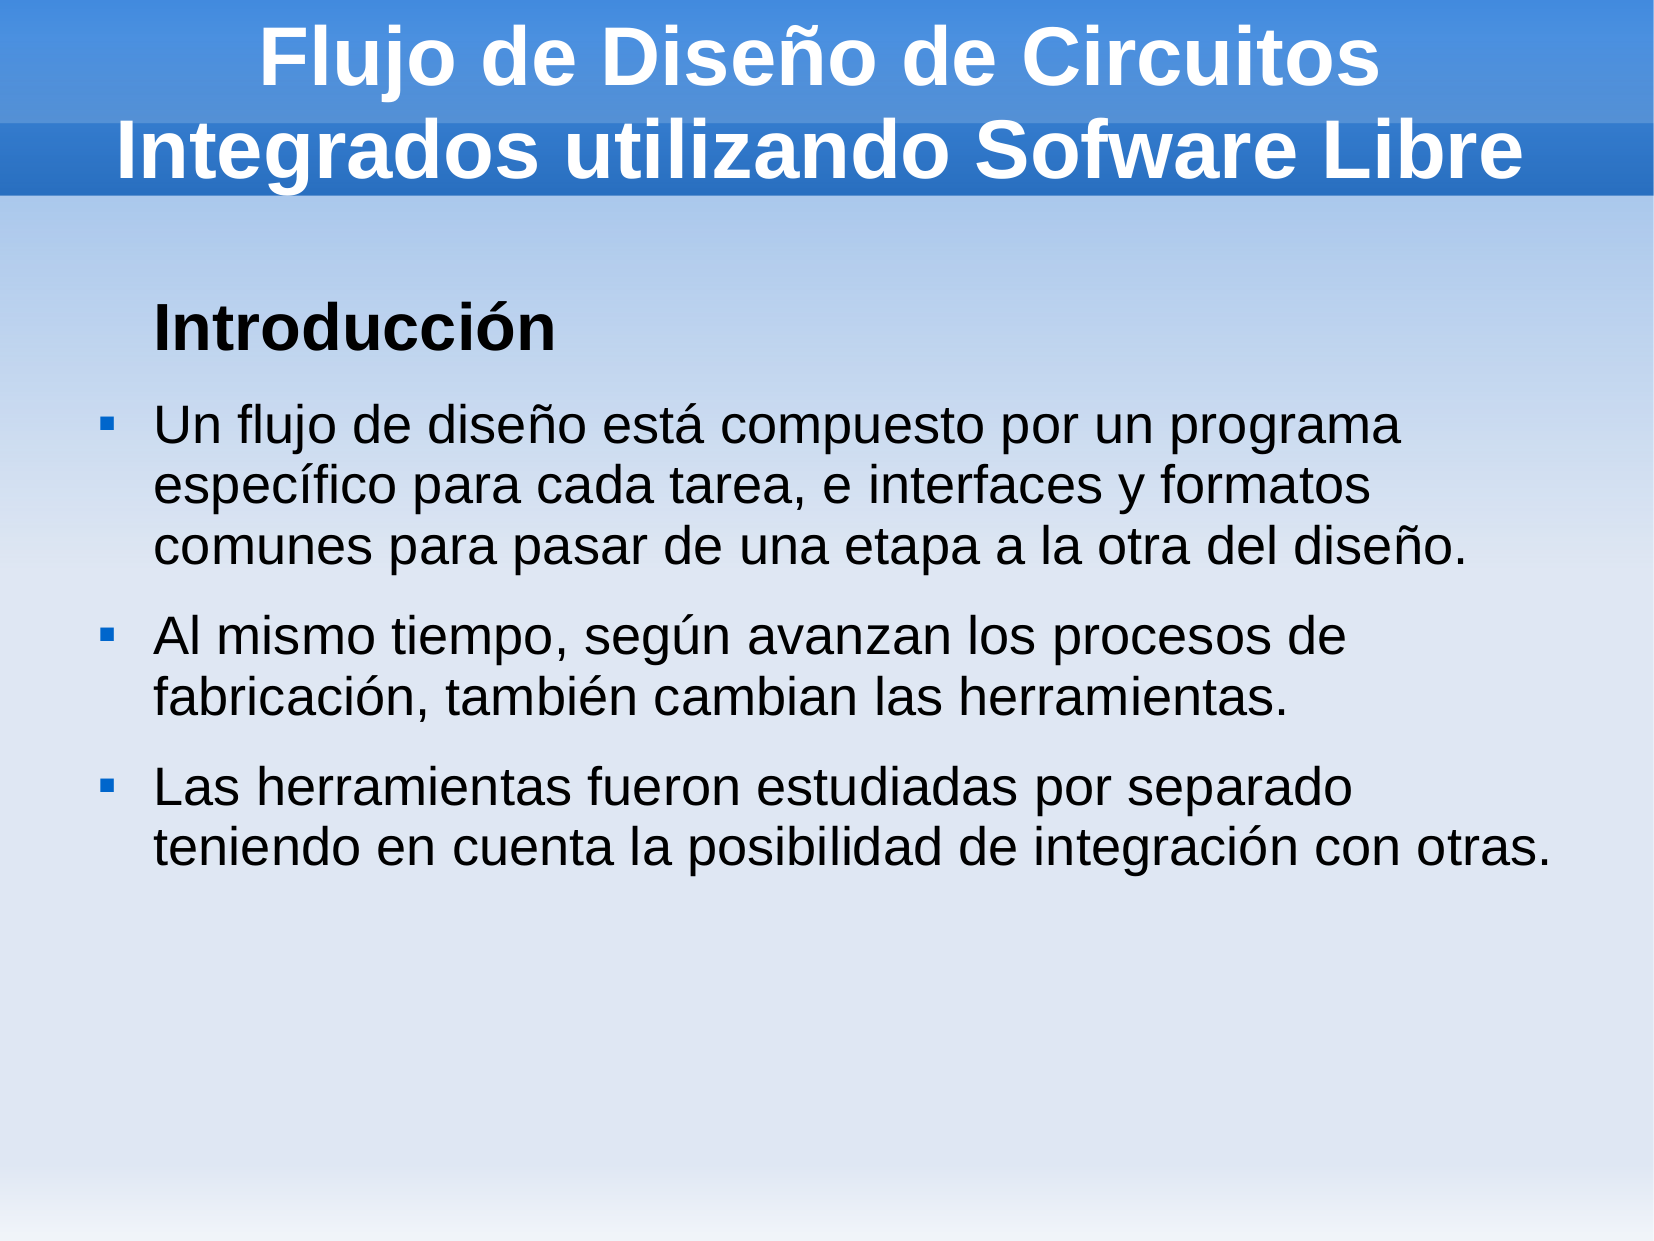

# Flujo de Diseño de Circuitos Integrados utilizando Sofware Libre
Introducción
Un flujo de diseño está compuesto por un programa específico para cada tarea, e interfaces y formatos comunes para pasar de una etapa a la otra del diseño.
Al mismo tiempo, según avanzan los procesos de fabricación, también cambian las herramientas.
Las herramientas fueron estudiadas por separado teniendo en cuenta la posibilidad de integración con otras.